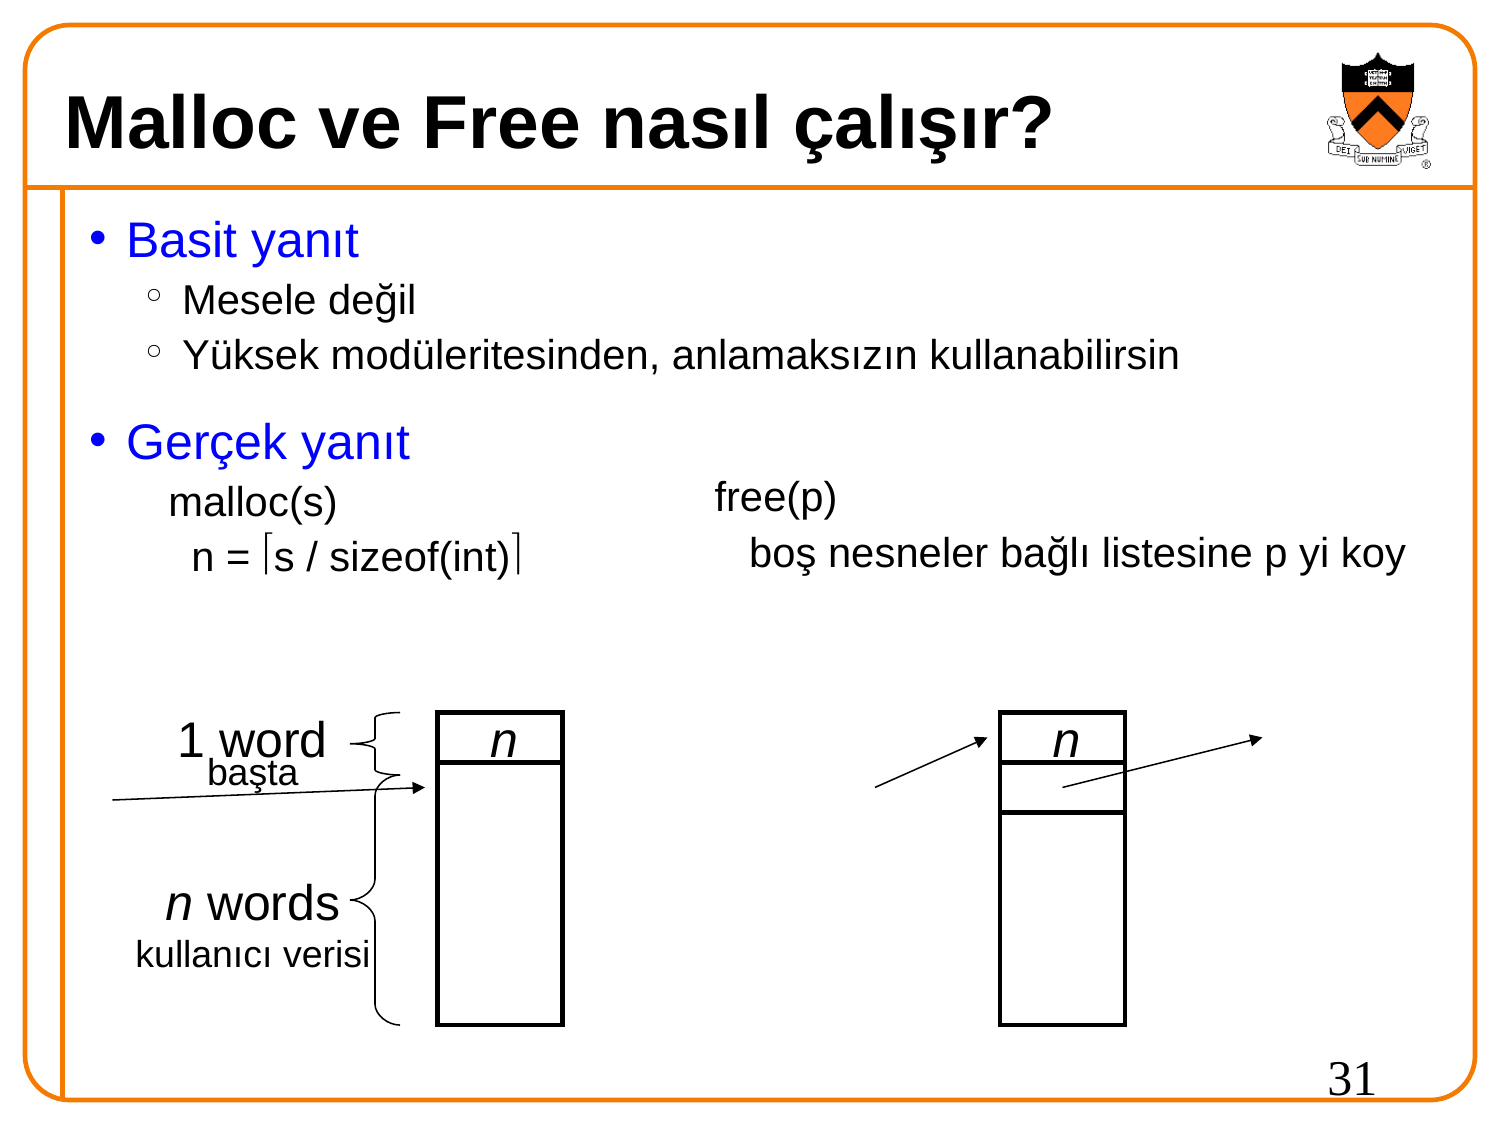

# Malloc ve Free nasıl çalışır?
Basit yanıt
Mesele değil
Yüksek modüleritesinden, anlamaksızın kullanabilirsin
Gerçek yanıt
 malloc(s)
 n = s / sizeof(int)
free(p)
 boş nesneler bağlı listesine p yi koy
1 word
başta
n
n
n words
kullanıcı verisi
31